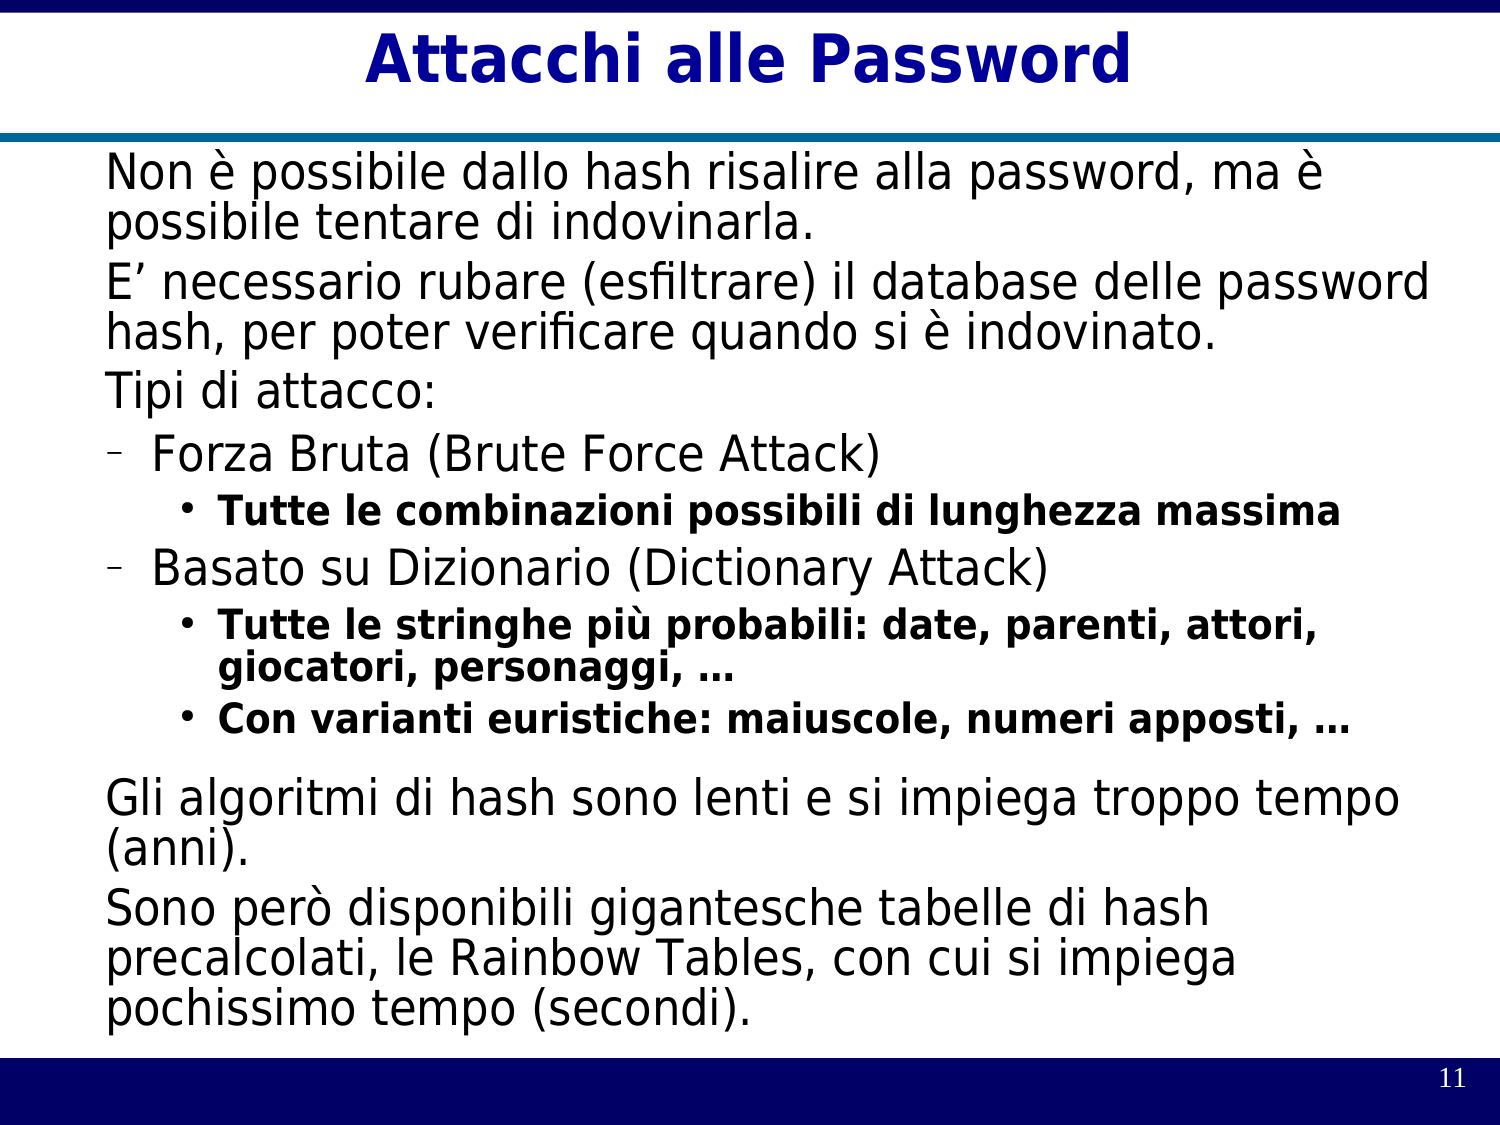

# Attacchi alle Password
Non è possibile dallo hash risalire alla password, ma è possibile tentare di indovinarla.
E’ necessario rubare (esfiltrare) il database delle password hash, per poter verificare quando si è indovinato.
Tipi di attacco:
Forza Bruta (Brute Force Attack)
Tutte le combinazioni possibili di lunghezza massima
Basato su Dizionario (Dictionary Attack)
Tutte le stringhe più probabili: date, parenti, attori, giocatori, personaggi, …
Con varianti euristiche: maiuscole, numeri apposti, …
Gli algoritmi di hash sono lenti e si impiega troppo tempo (anni).
Sono però disponibili gigantesche tabelle di hash precalcolati, le Rainbow Tables, con cui si impiega pochissimo tempo (secondi).